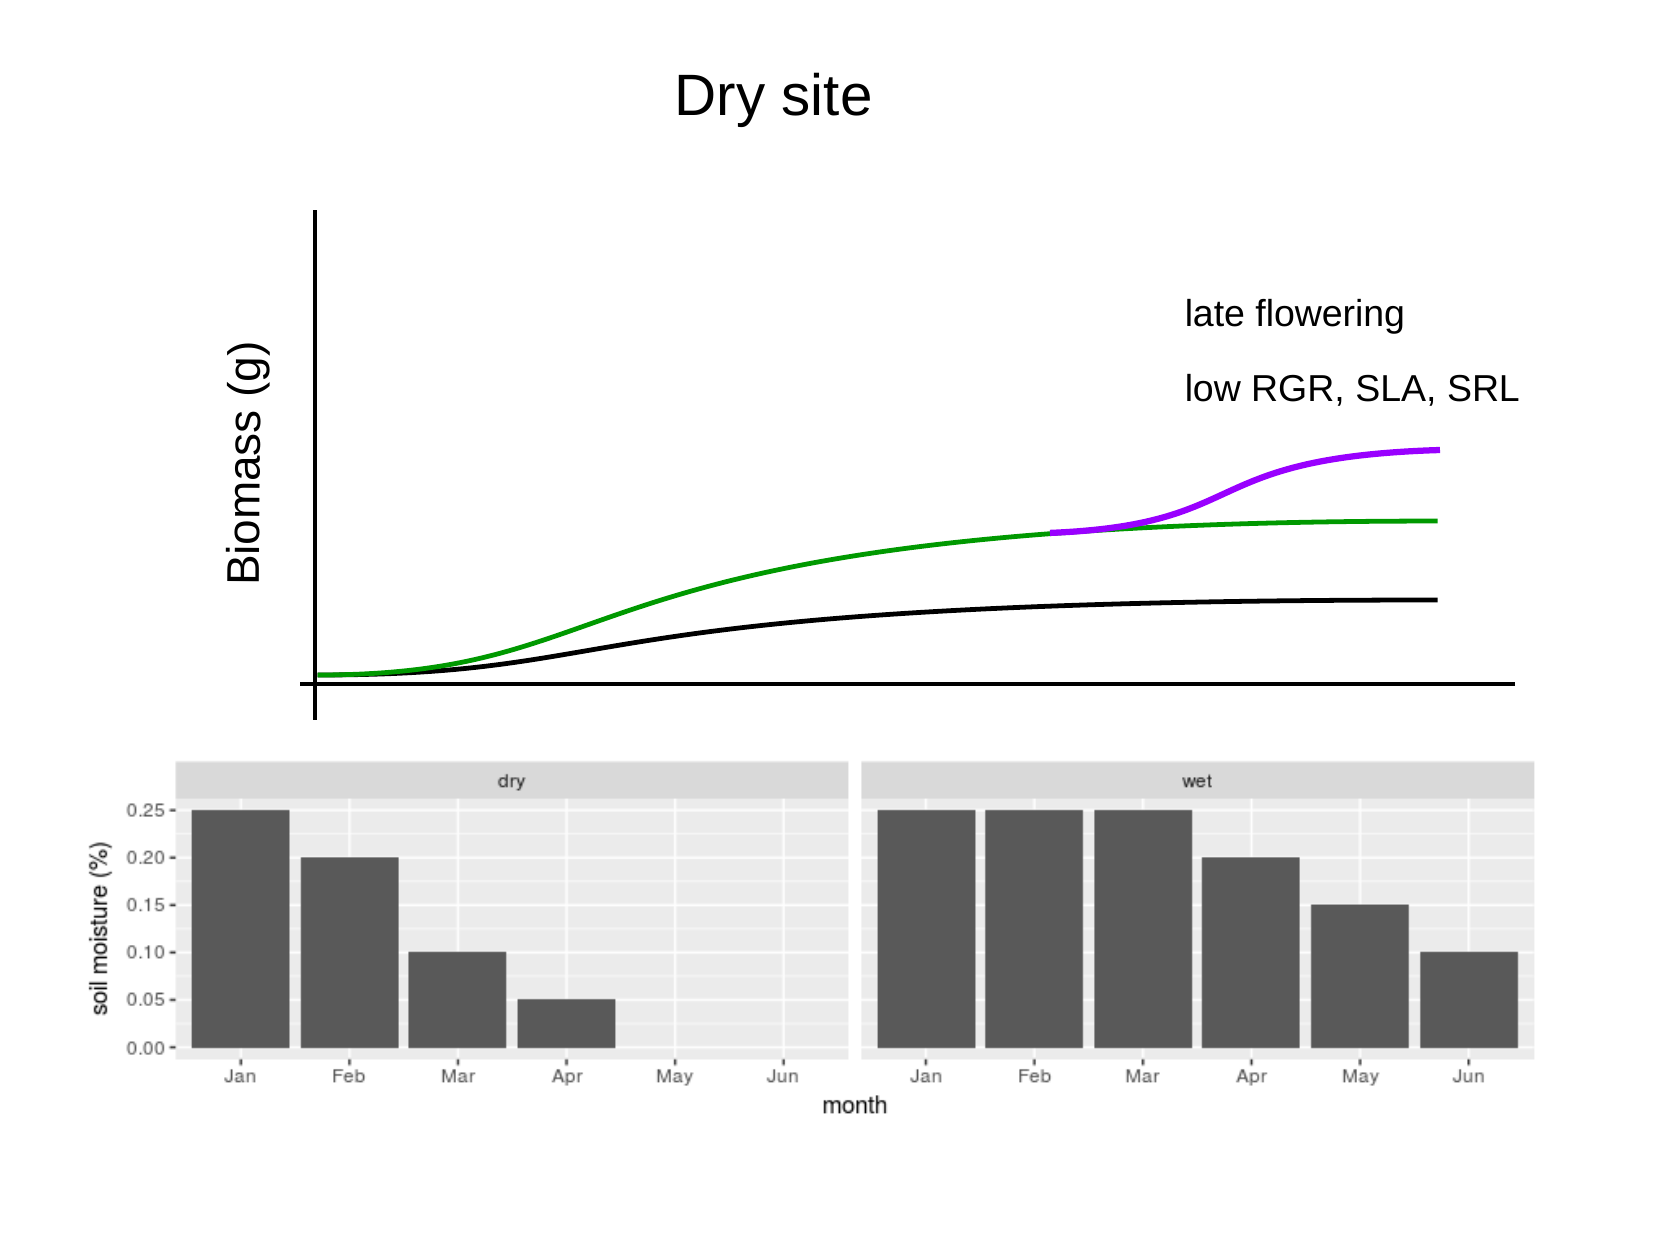

Dry site
late flowering
Biomass (g)
low RGR, SLA, SRL